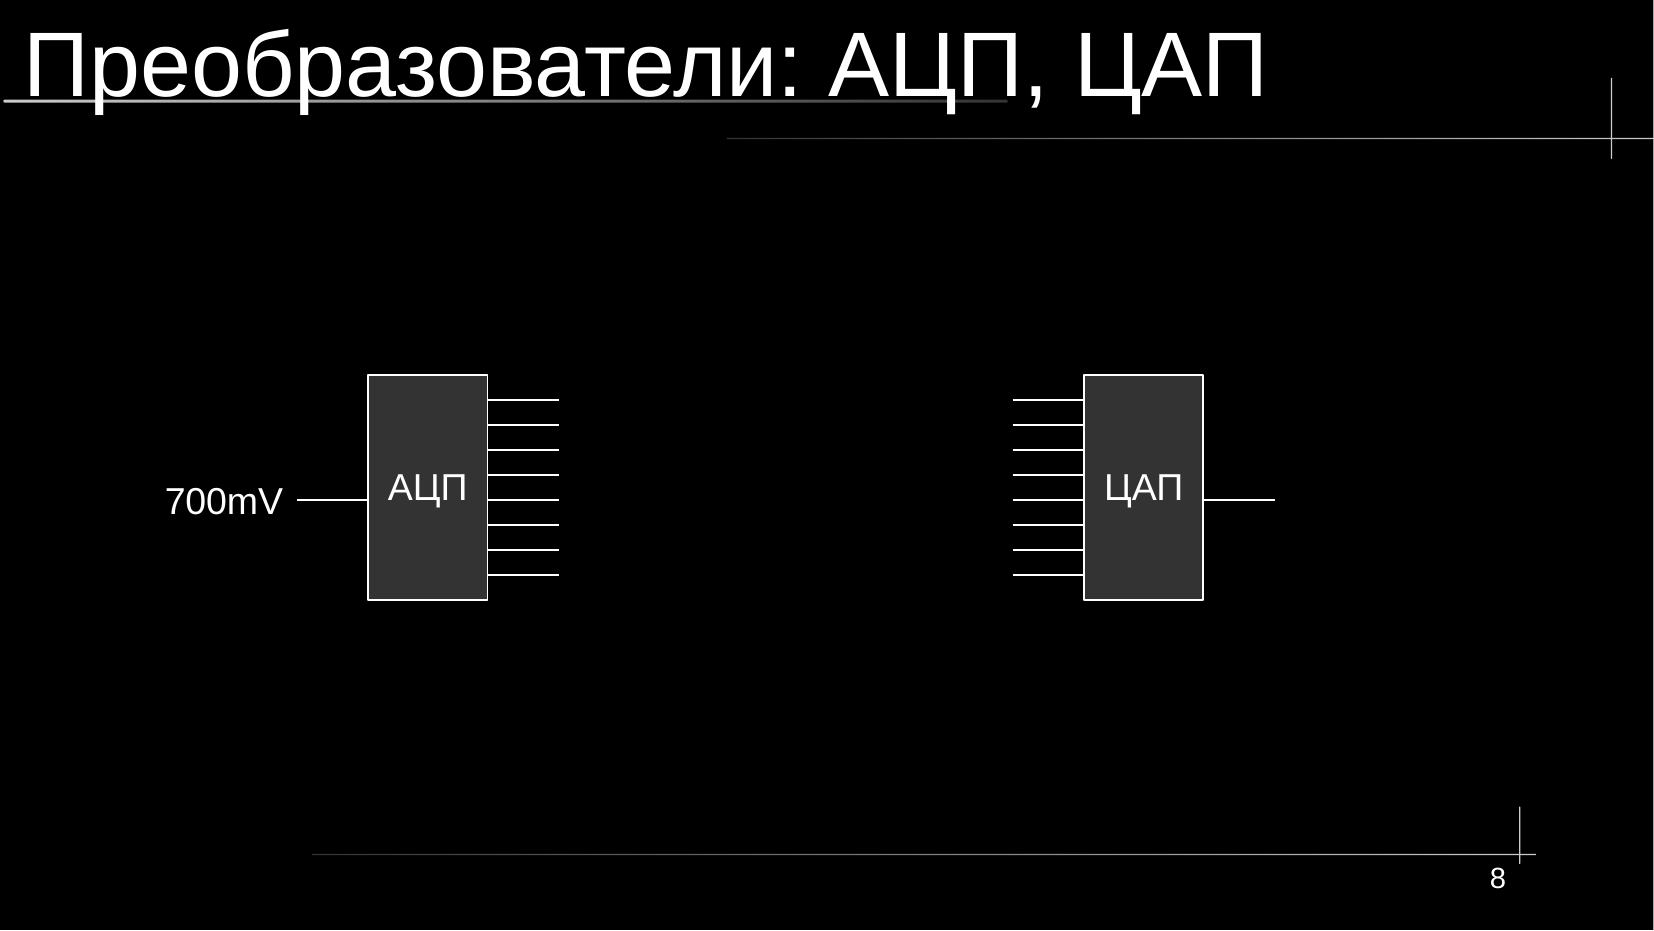

# Преобразователи: АЦП, ЦАП
АЦП
ЦАП
700mV
8